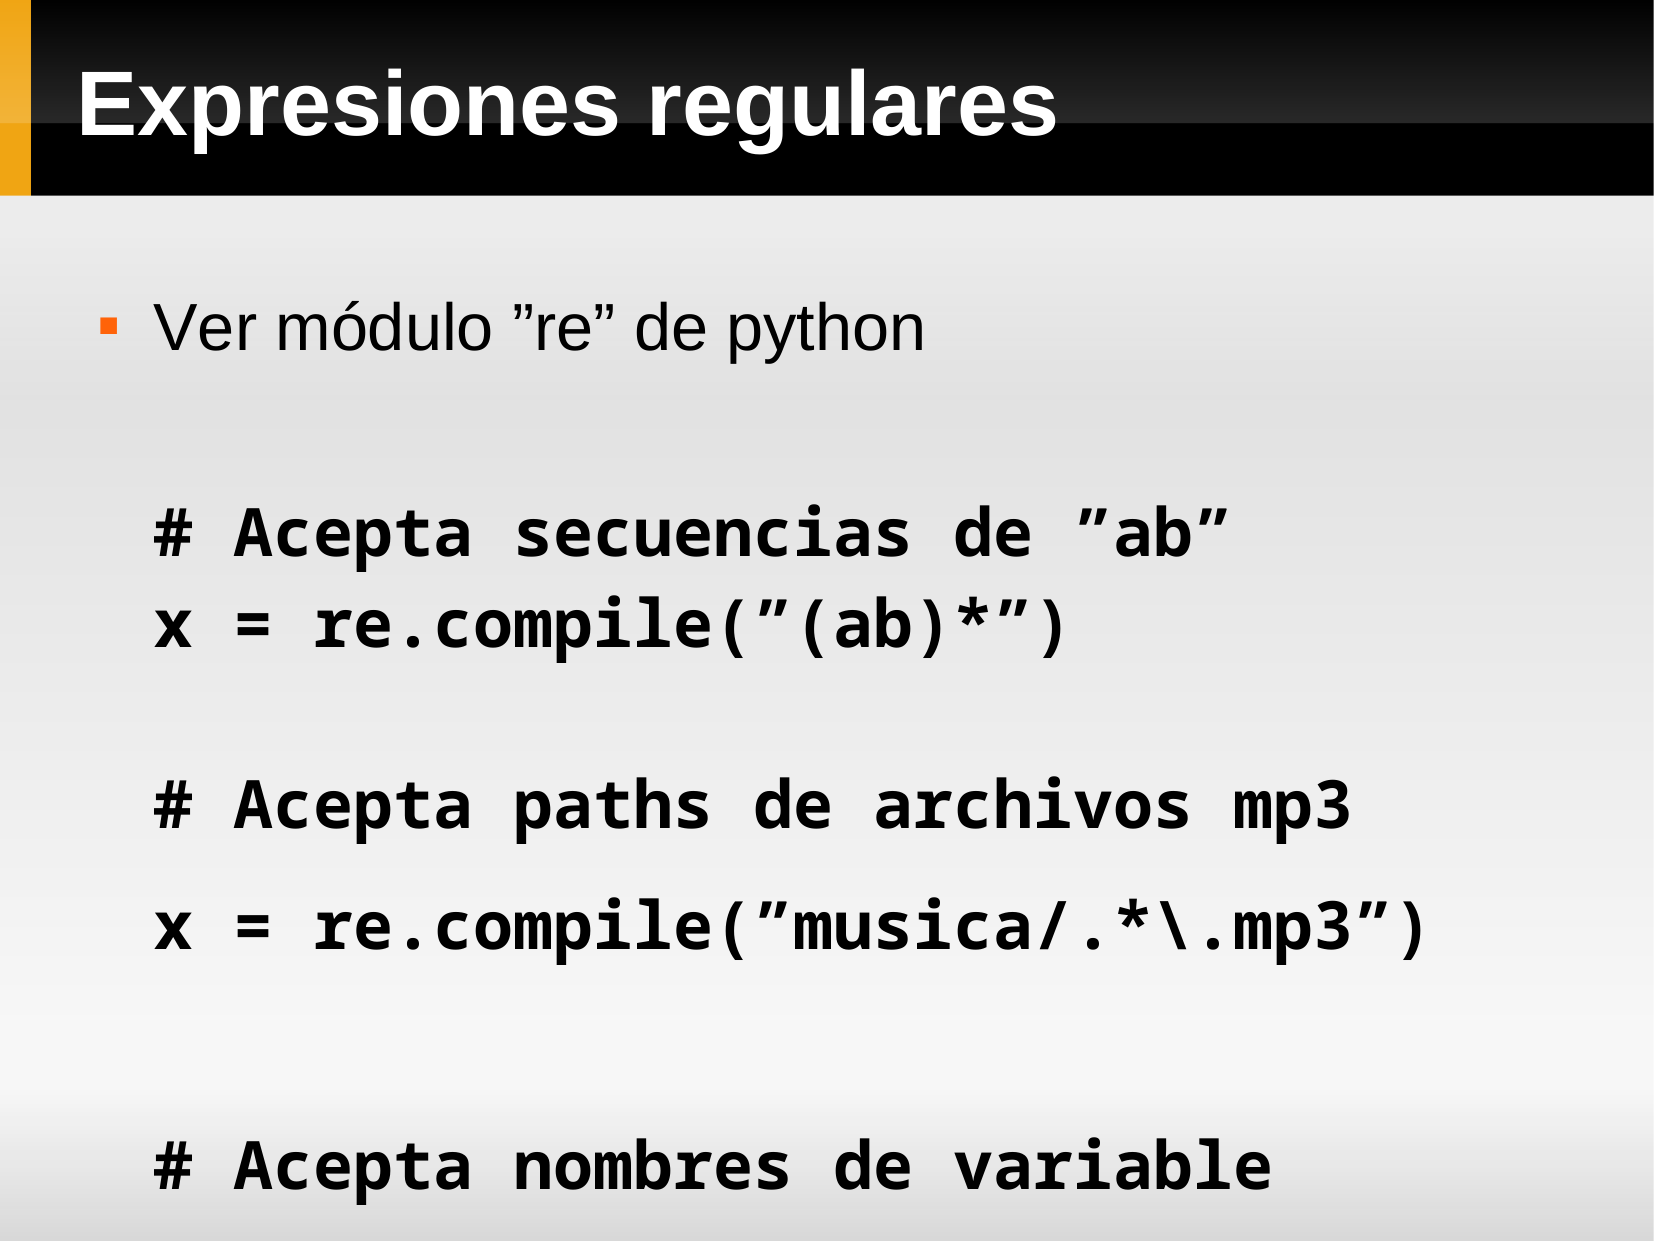

# Expresiones regulares
Ver módulo ”re” de python
# Acepta secuencias de ”ab”
x = re.compile(”(ab)*”)
# Acepta paths de archivos mp3
x = re.compile(”musica/.*\.mp3”)
# Acepta nombres de variable
x = re.compile(”[a-z][a-z0-9]*”)